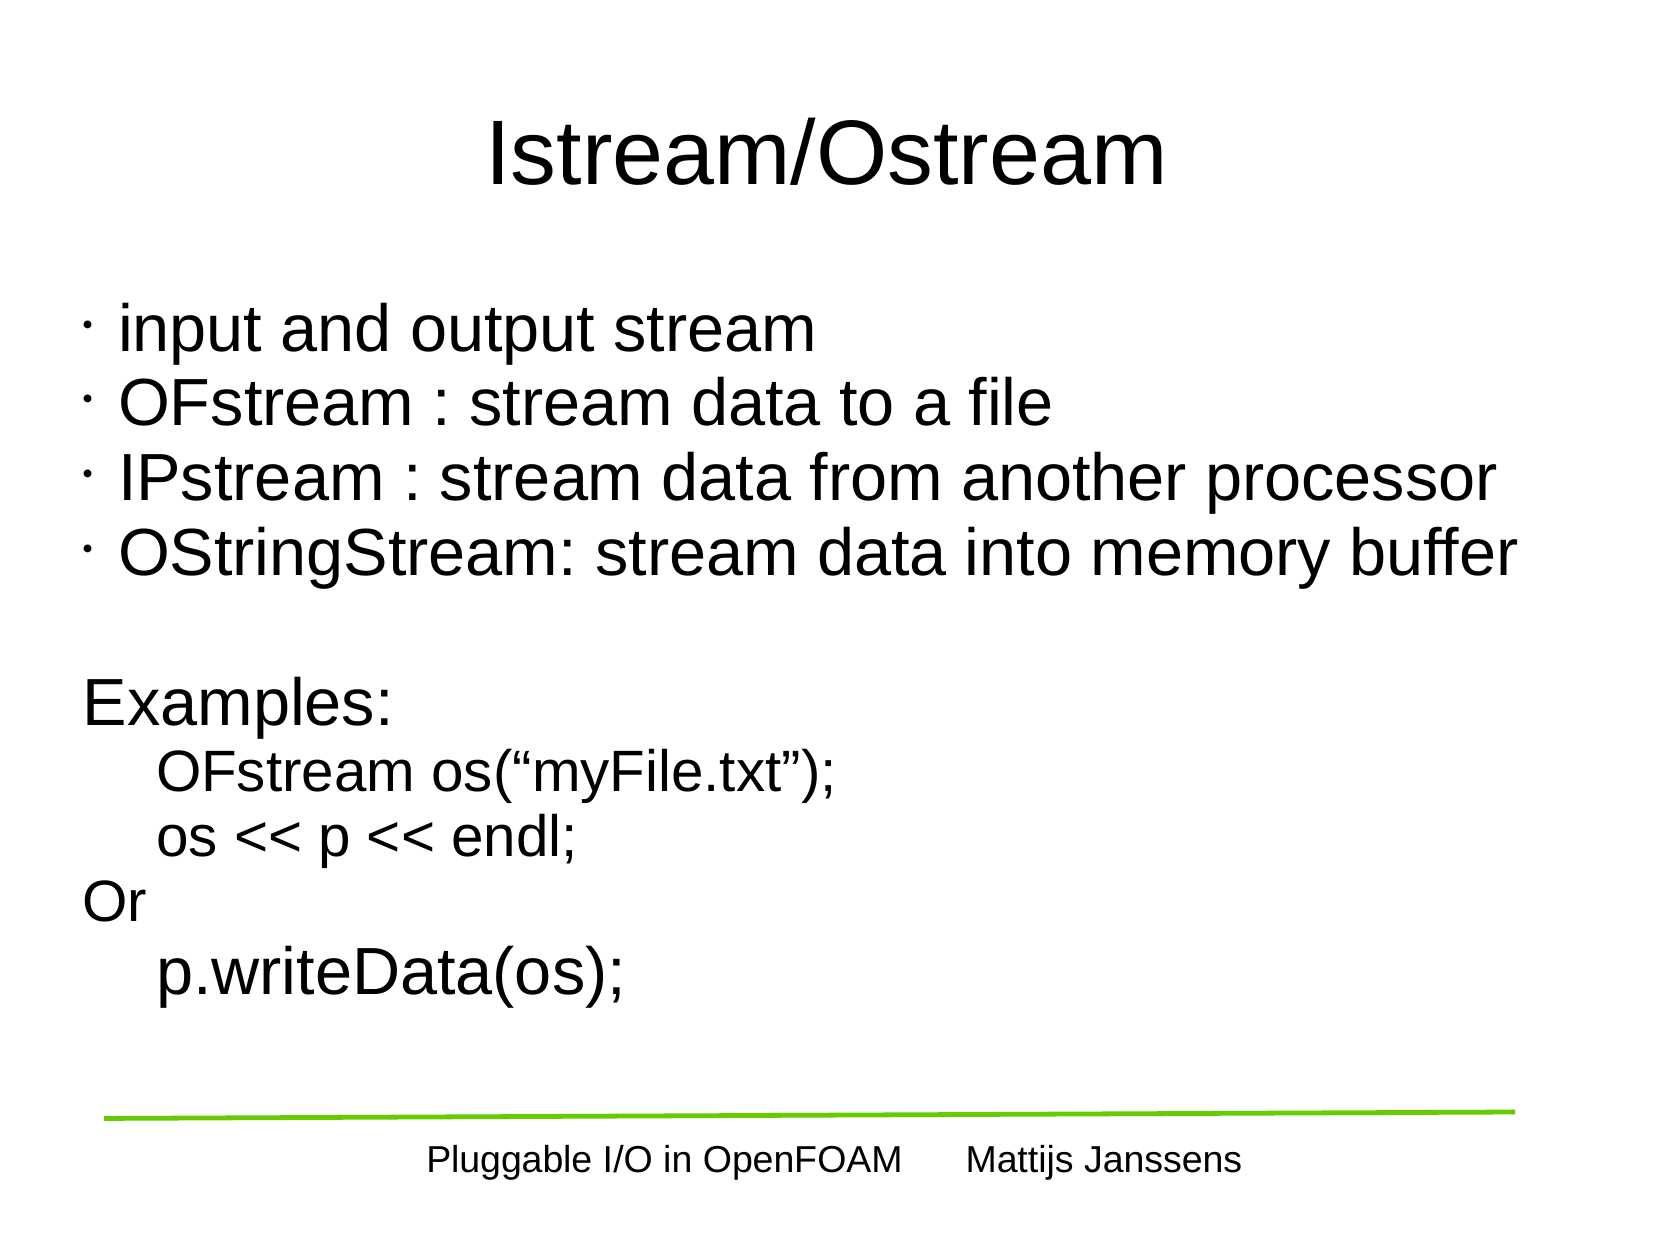

# Istream/Ostream
input and output stream
OFstream : stream data to a file
IPstream : stream data from another processor
OStringStream: stream data into memory buffer
Examples:
OFstream os(“myFile.txt”);
os << p << endl;
Or
p.writeData(os);